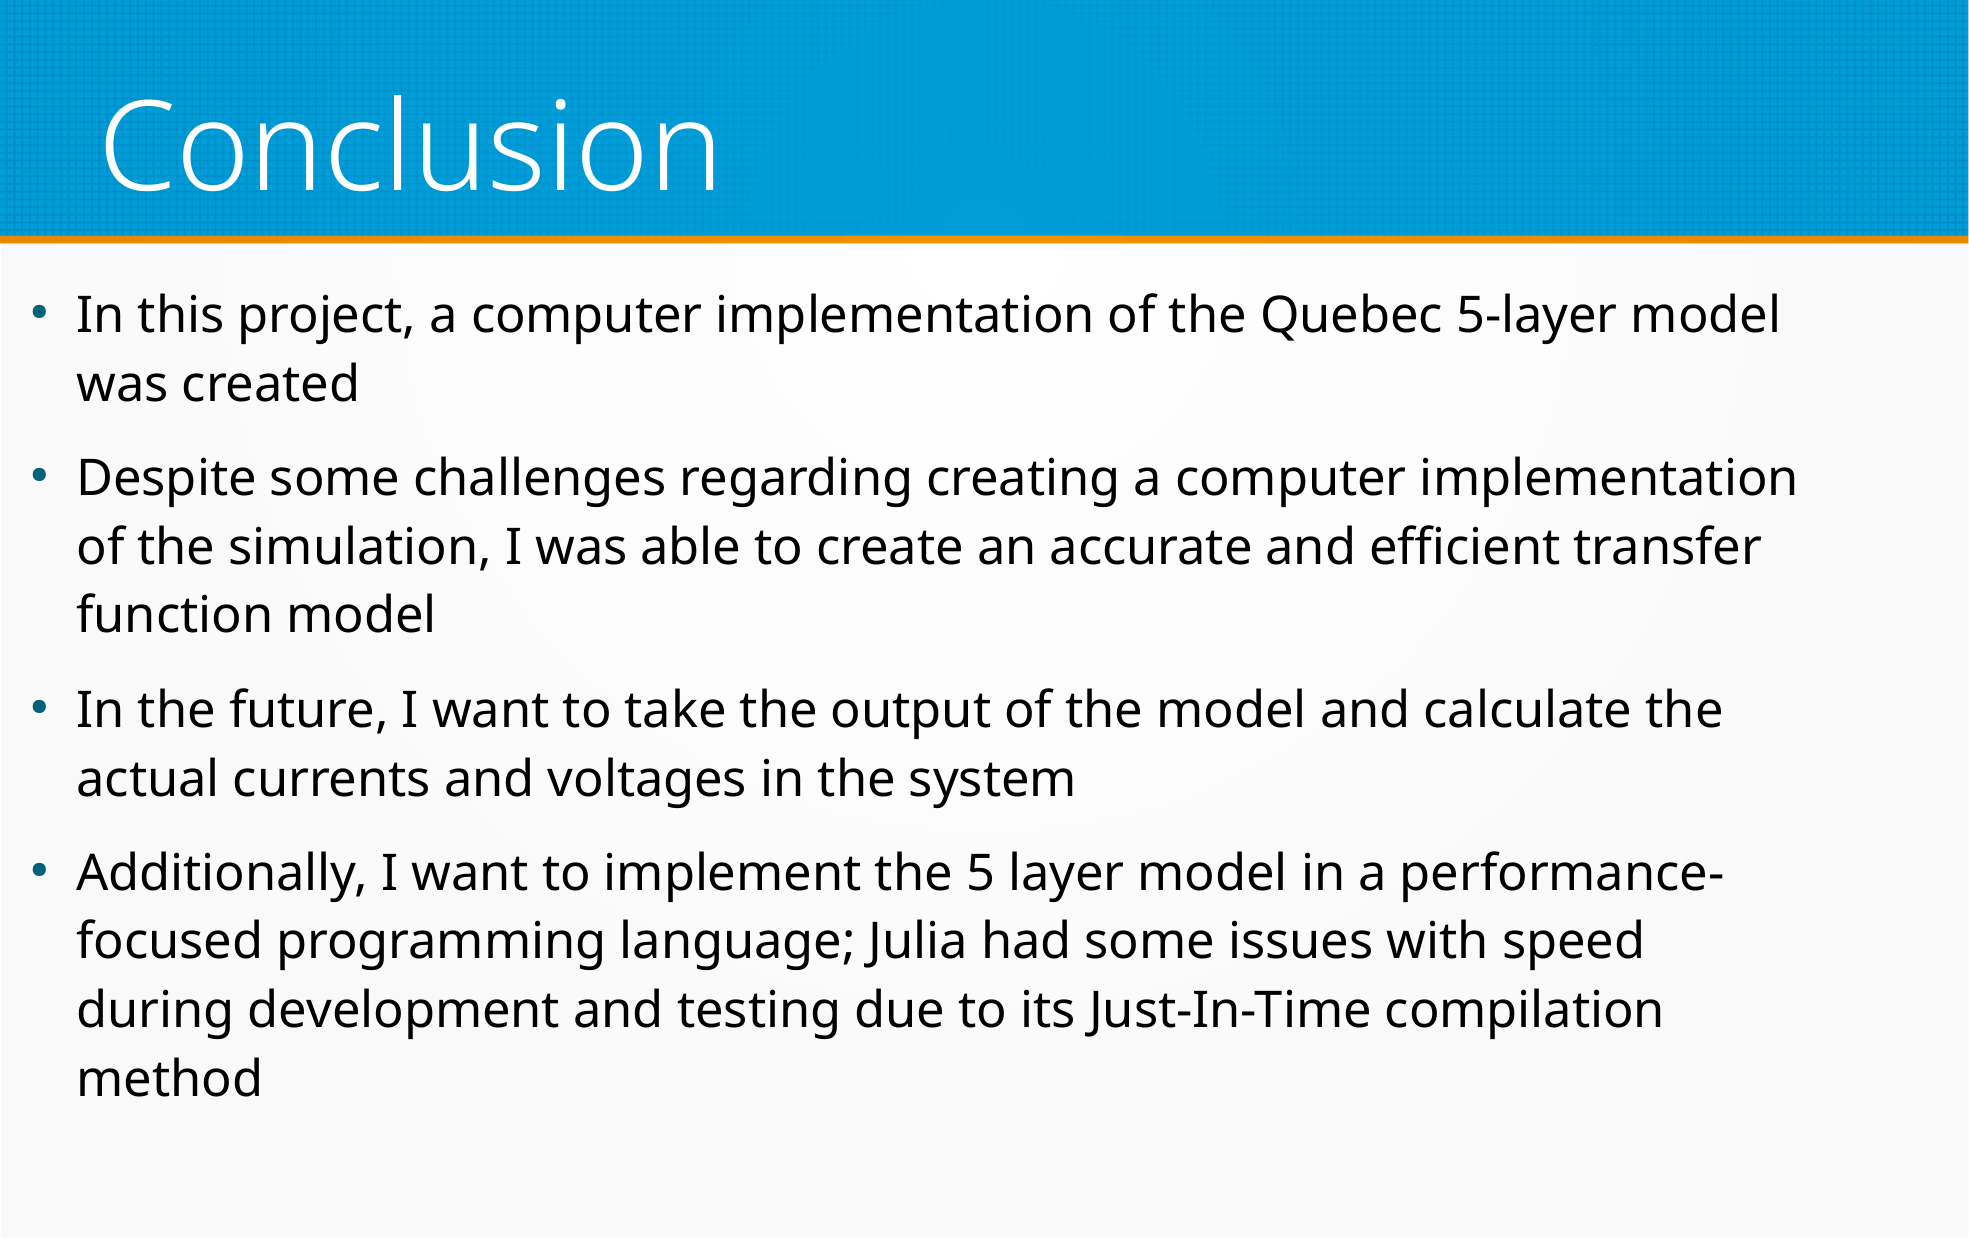

# Conclusion
In this project, a computer implementation of the Quebec 5-layer model was created
Despite some challenges regarding creating a computer implementation of the simulation, I was able to create an accurate and efficient transfer function model
In the future, I want to take the output of the model and calculate the actual currents and voltages in the system
Additionally, I want to implement the 5 layer model in a performance-focused programming language; Julia had some issues with speed during development and testing due to its Just-In-Time compilation method